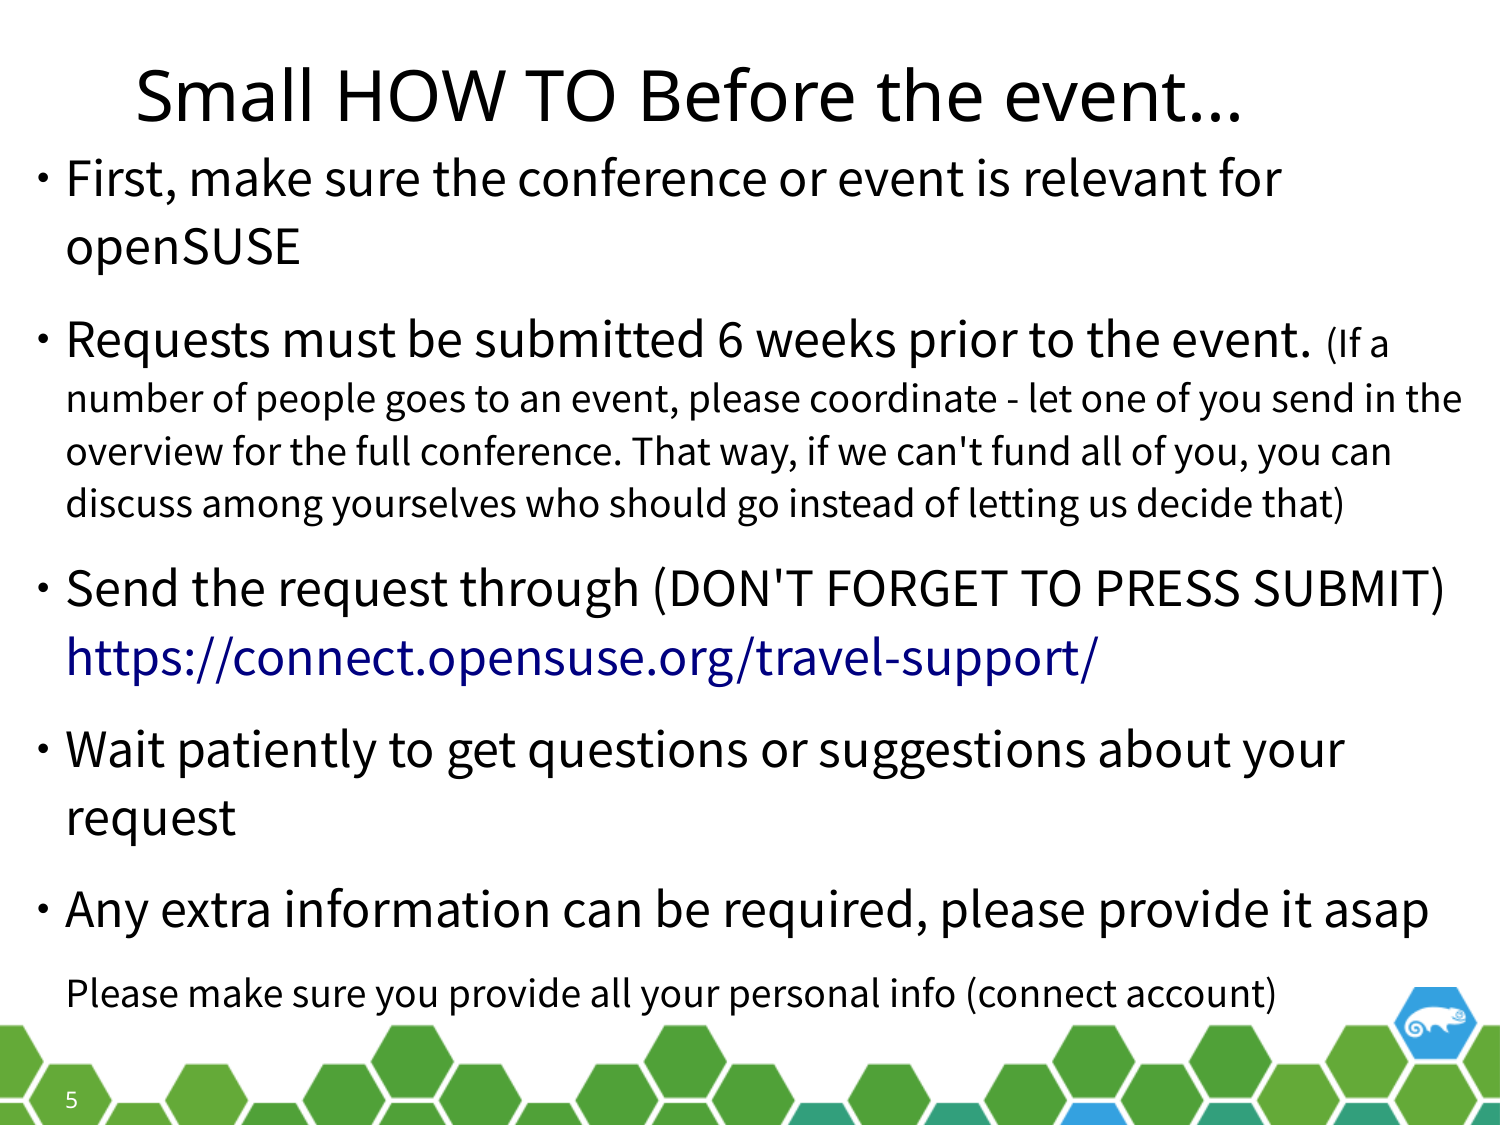

# Small HOW TO Before the event...
First, make sure the conference or event is relevant for openSUSE
Requests must be submitted 6 weeks prior to the event. (If a number of people goes to an event, please coordinate - let one of you send in the overview for the full conference. That way, if we can't fund all of you, you can discuss among yourselves who should go instead of letting us decide that)
Send the request through (DON'T FORGET TO PRESS SUBMIT) https://connect.opensuse.org/travel-support/
Wait patiently to get questions or suggestions about your request
Any extra information can be required, please provide it asap
Please make sure you provide all your personal info (connect account)